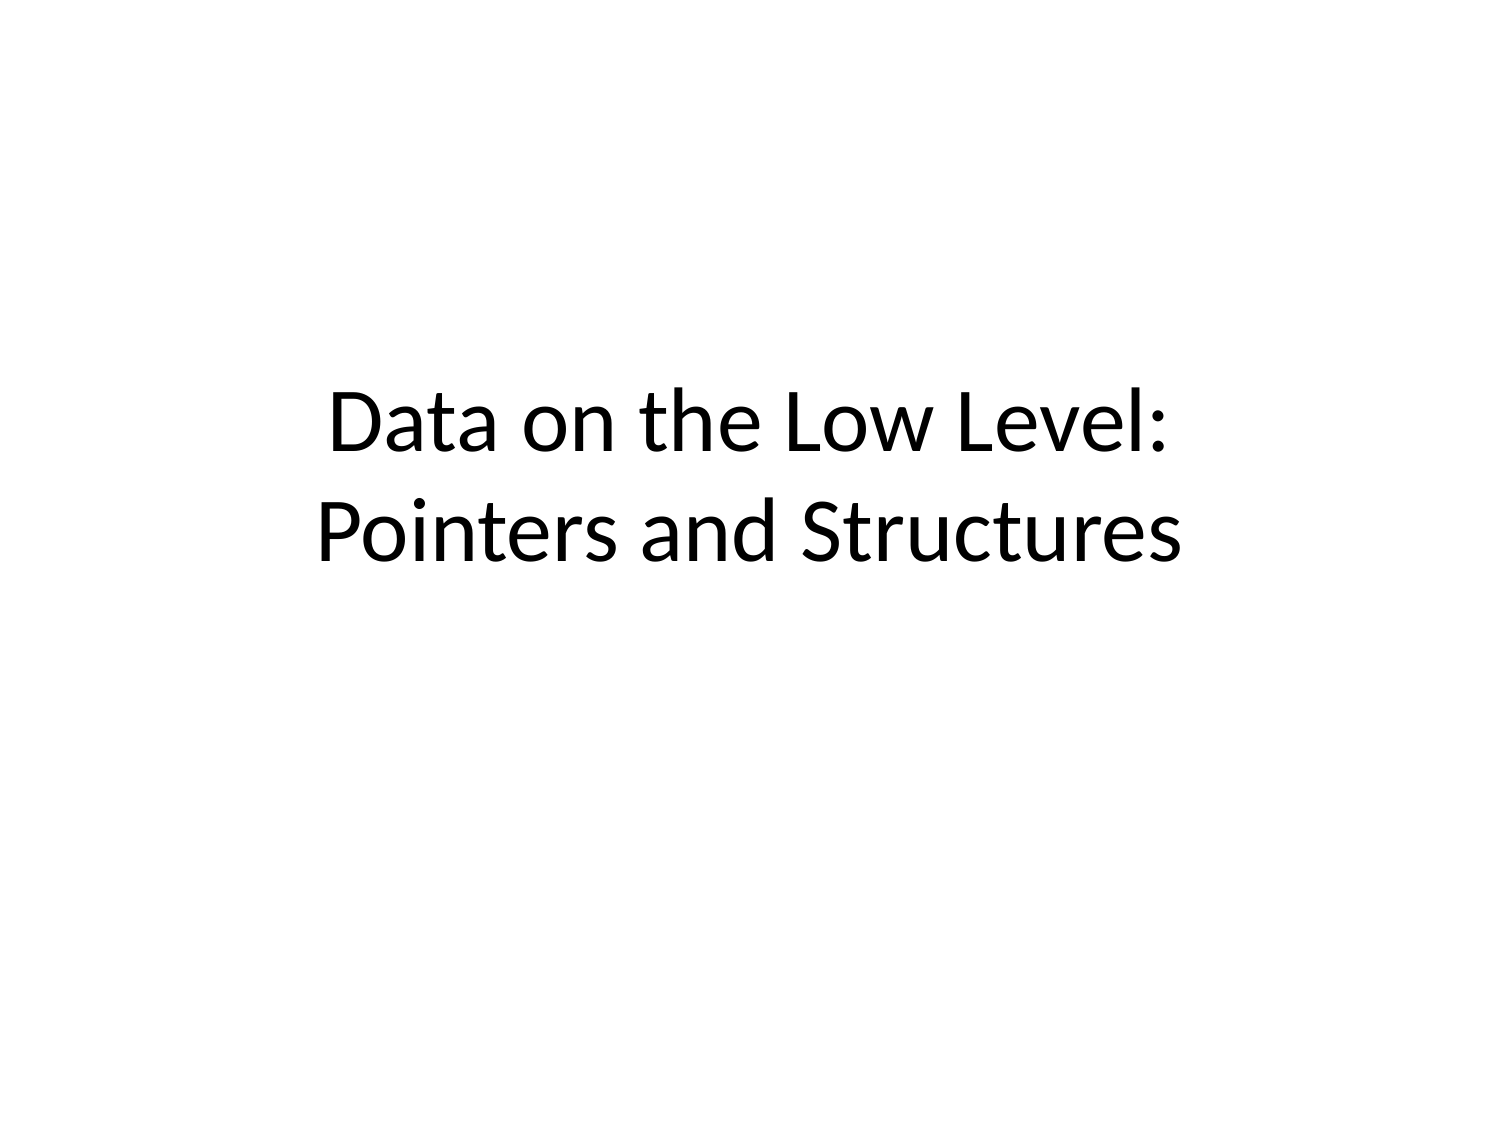

# Data on the Low Level: Pointers and Structures